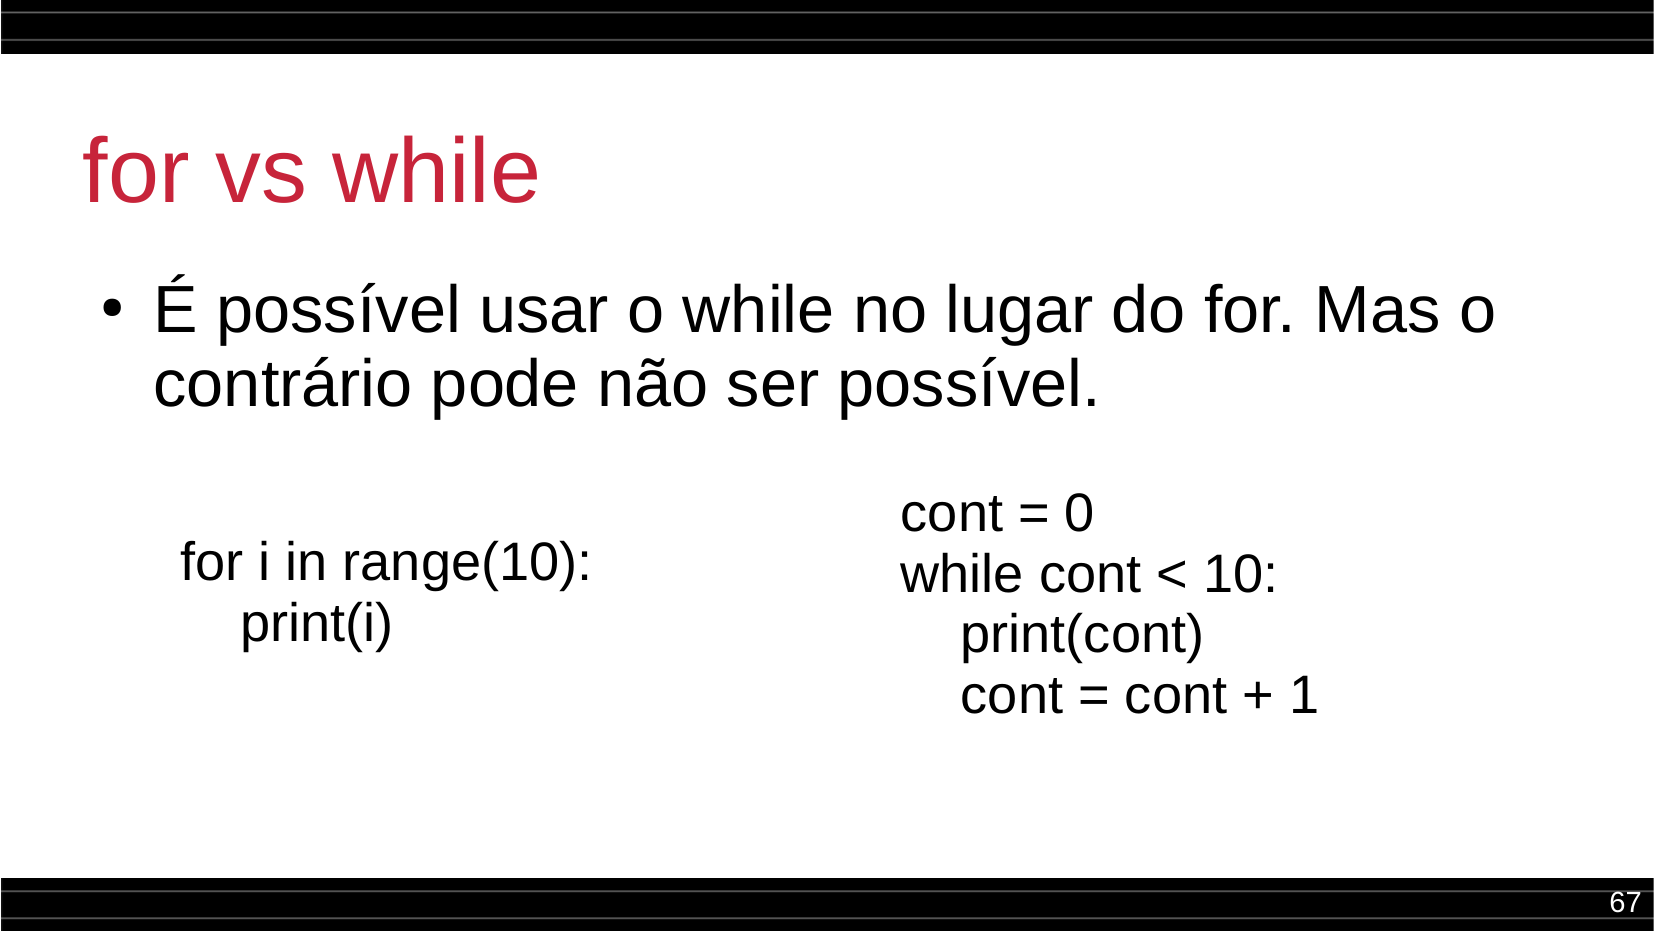

# for vs while
É possível usar o while no lugar do for. Mas o contrário pode não ser possível.
cont = 0
while cont < 10:
 print(cont)
 cont = cont + 1
for i in range(10):
 print(i)